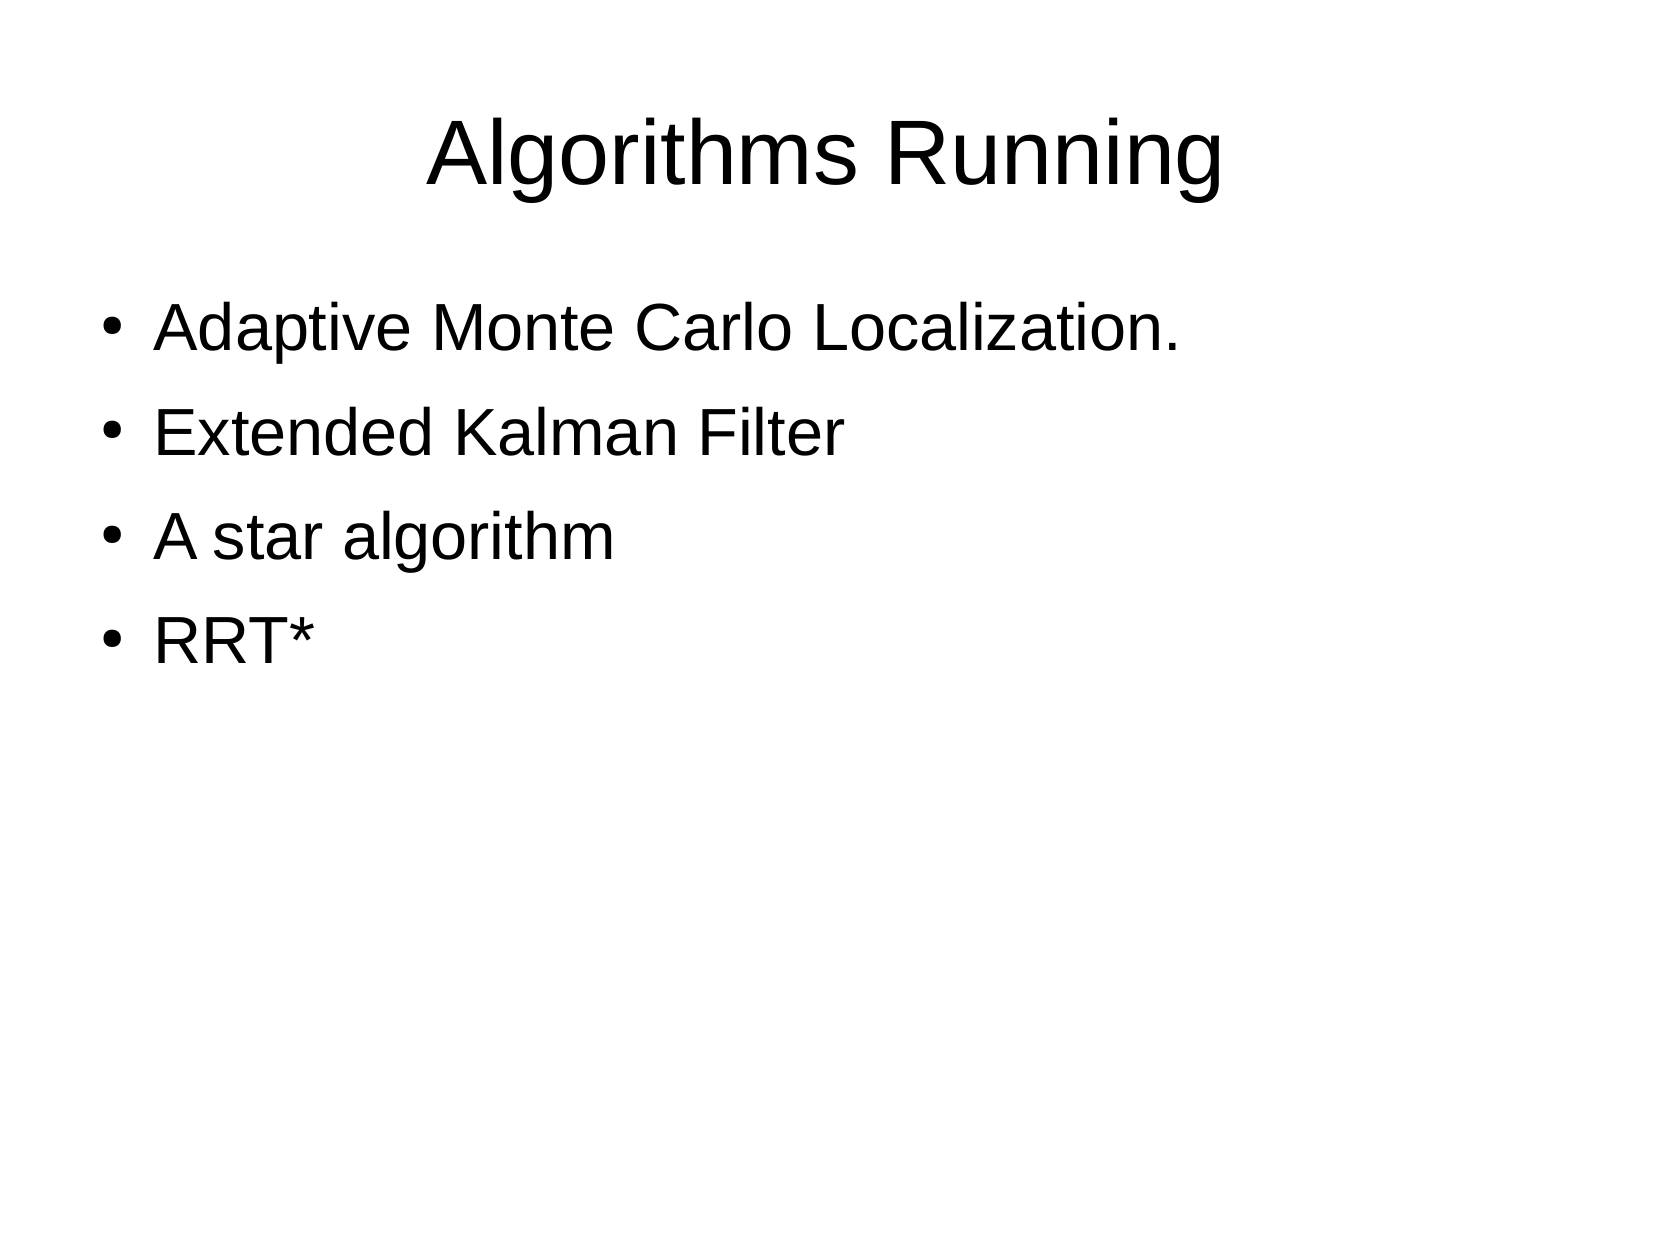

# Algorithms Running
Adaptive Monte Carlo Localization.
Extended Kalman Filter
A star algorithm
RRT*